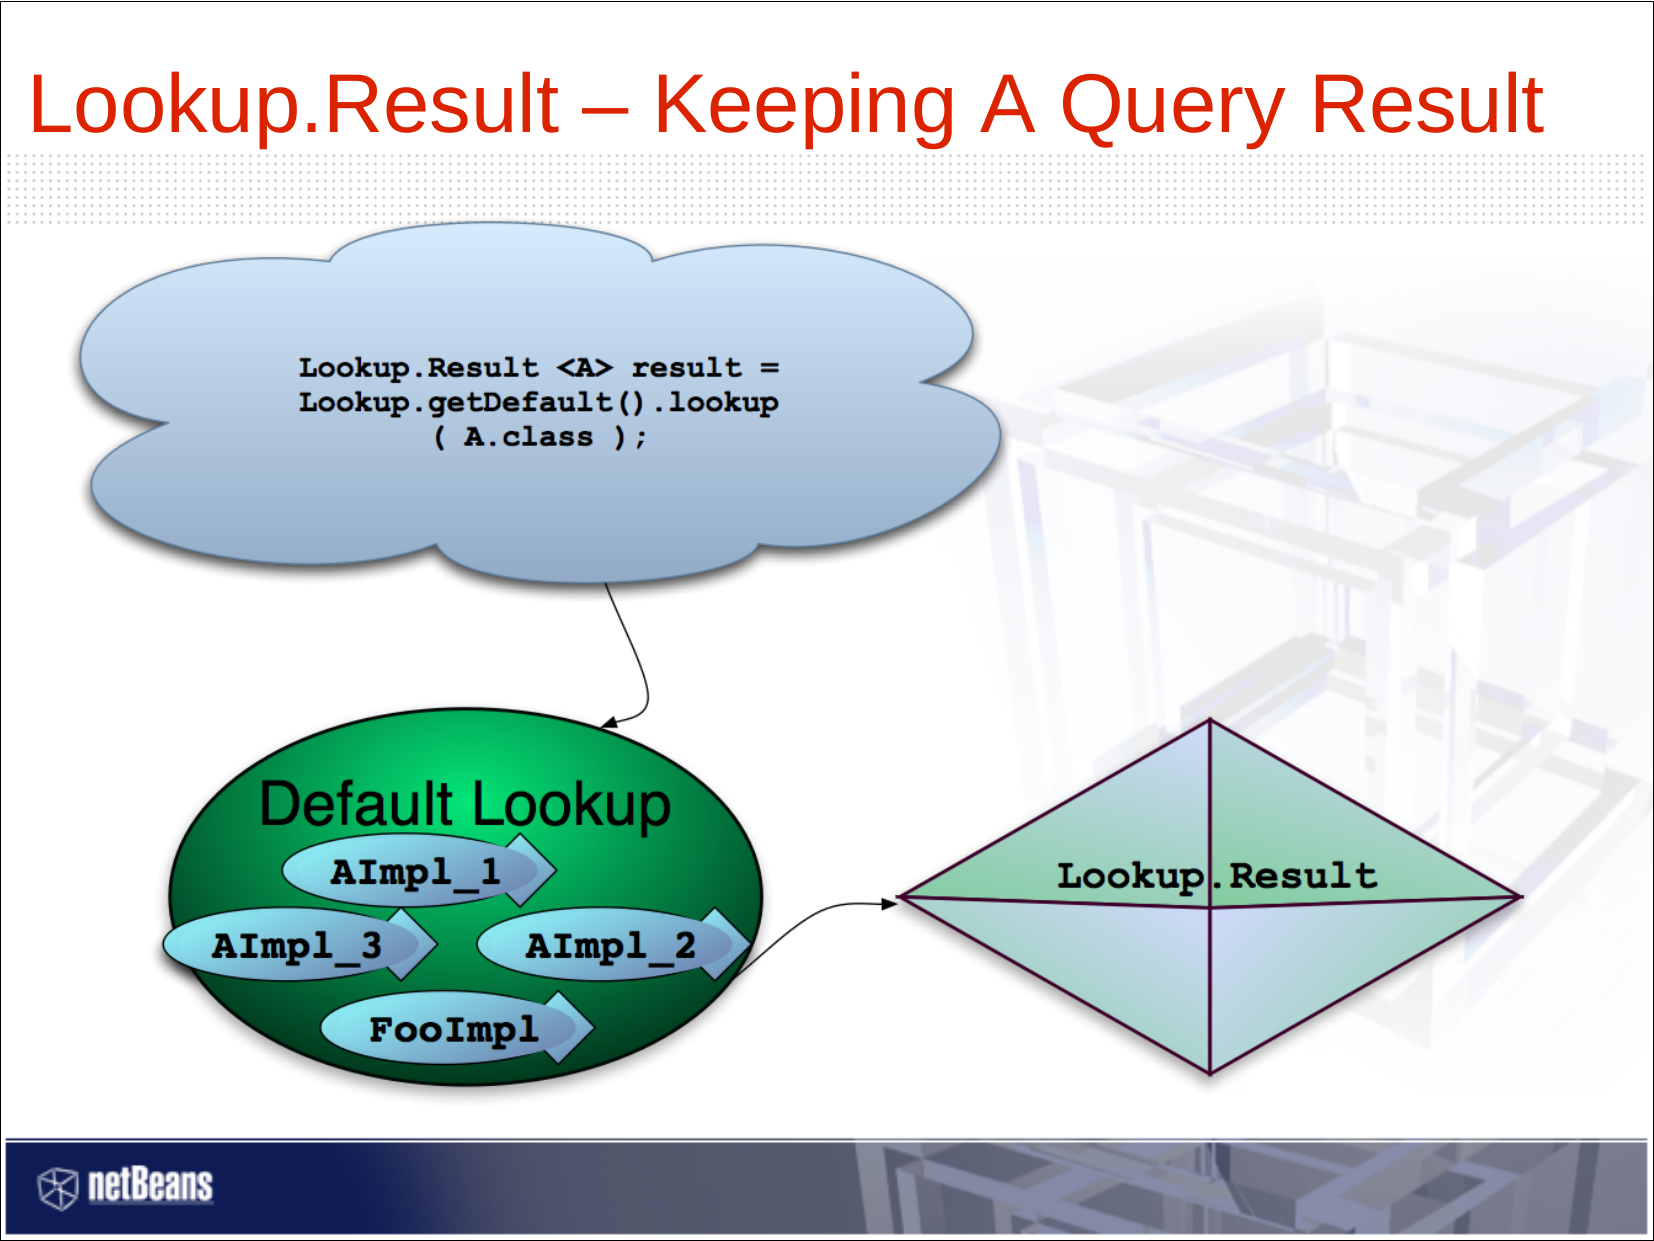

# Lookup.Result – Keeping A Query Result